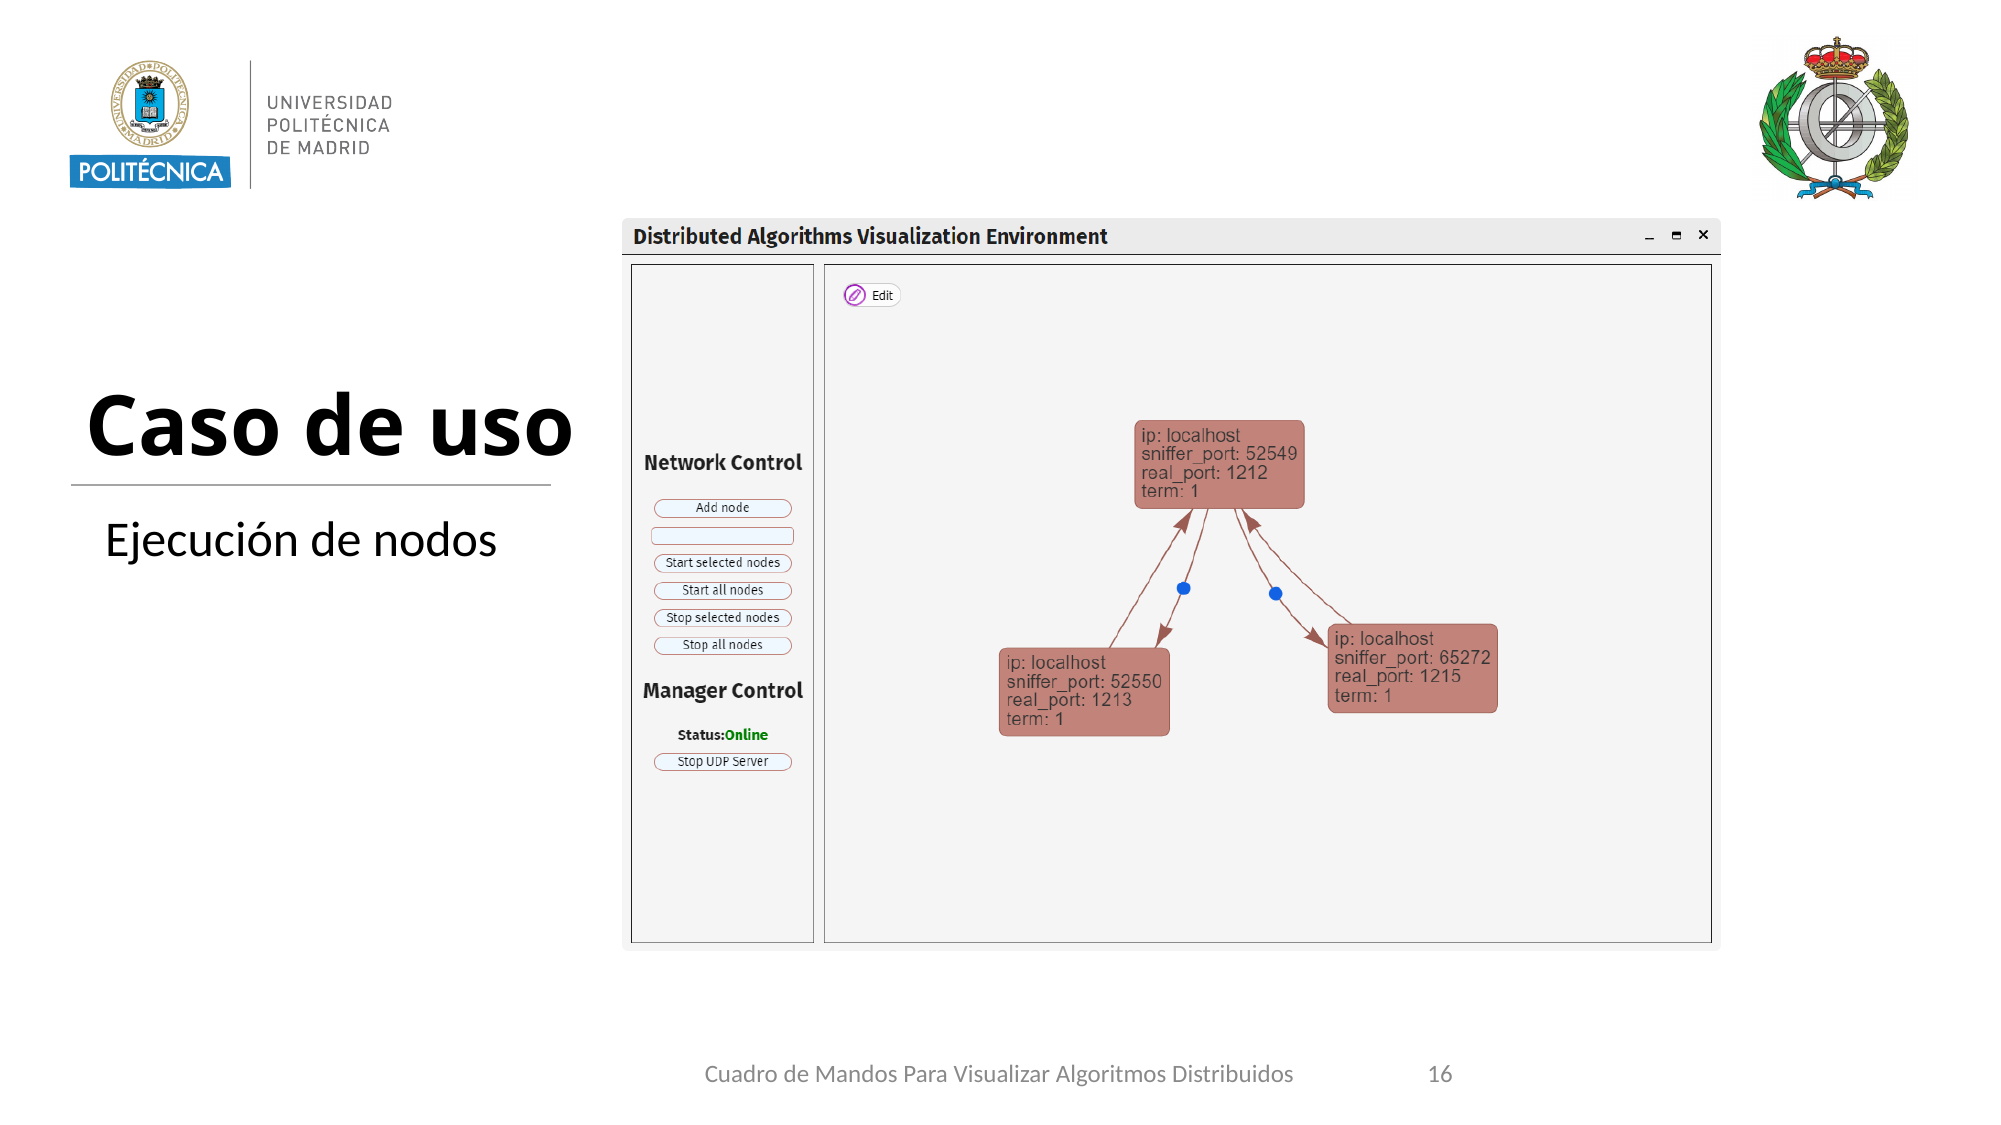

# Caso de uso
Ejecución de nodos
Cuadro de Mandos Para Visualizar Algoritmos Distribuidos